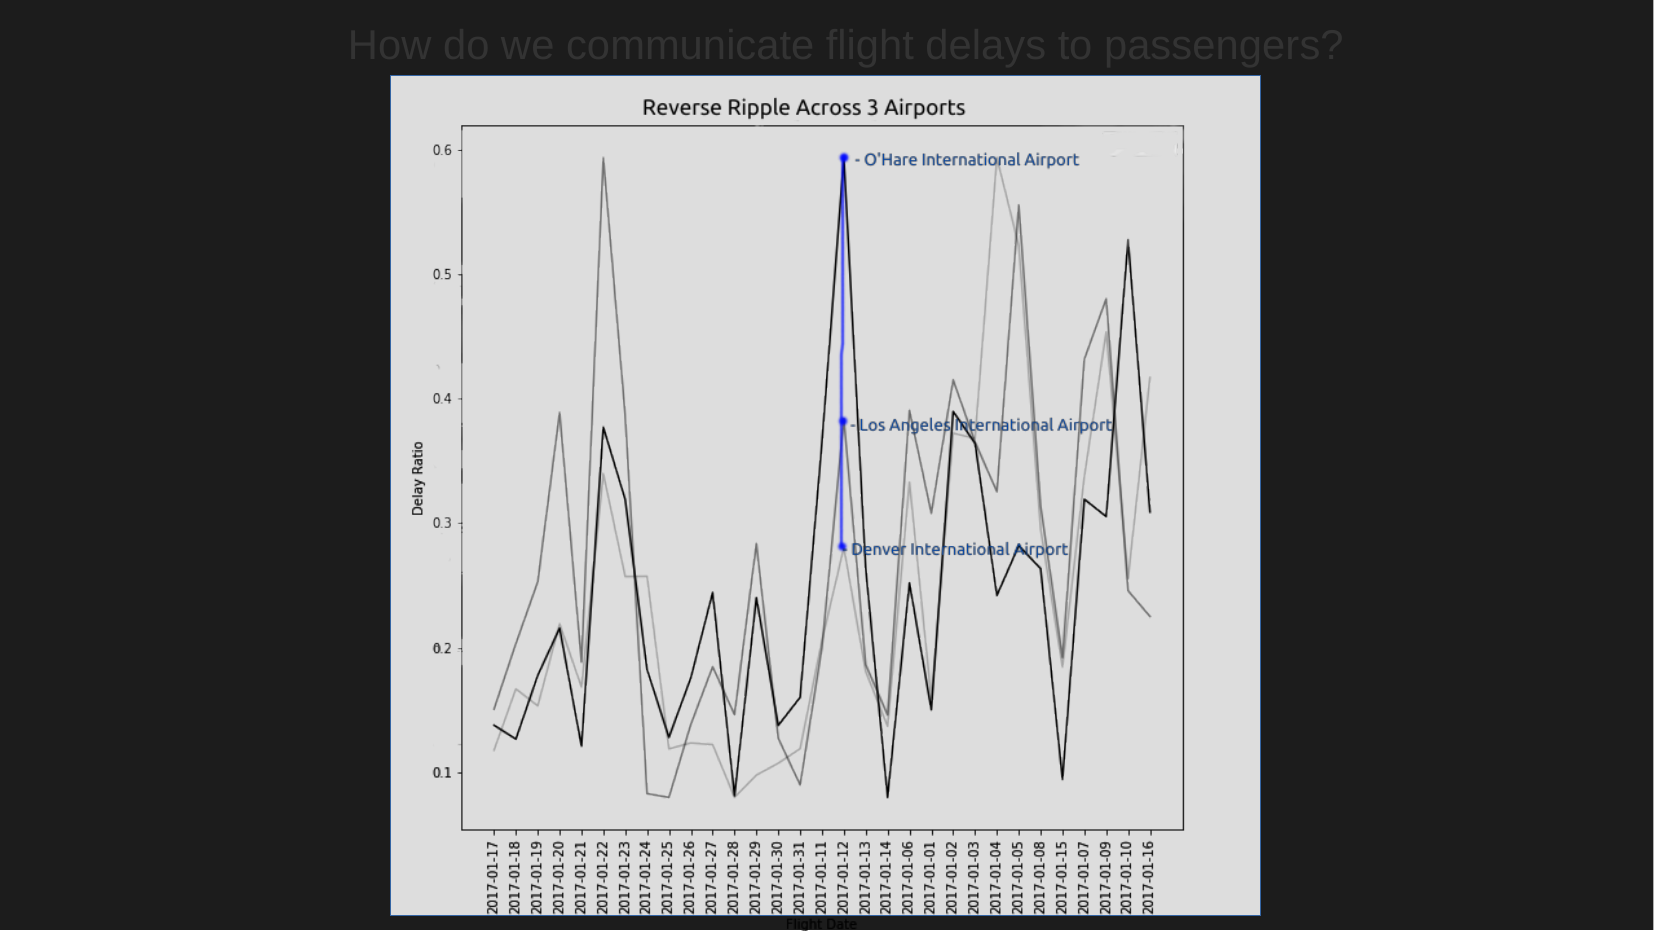

# How do we communicate flight delays to passengers?